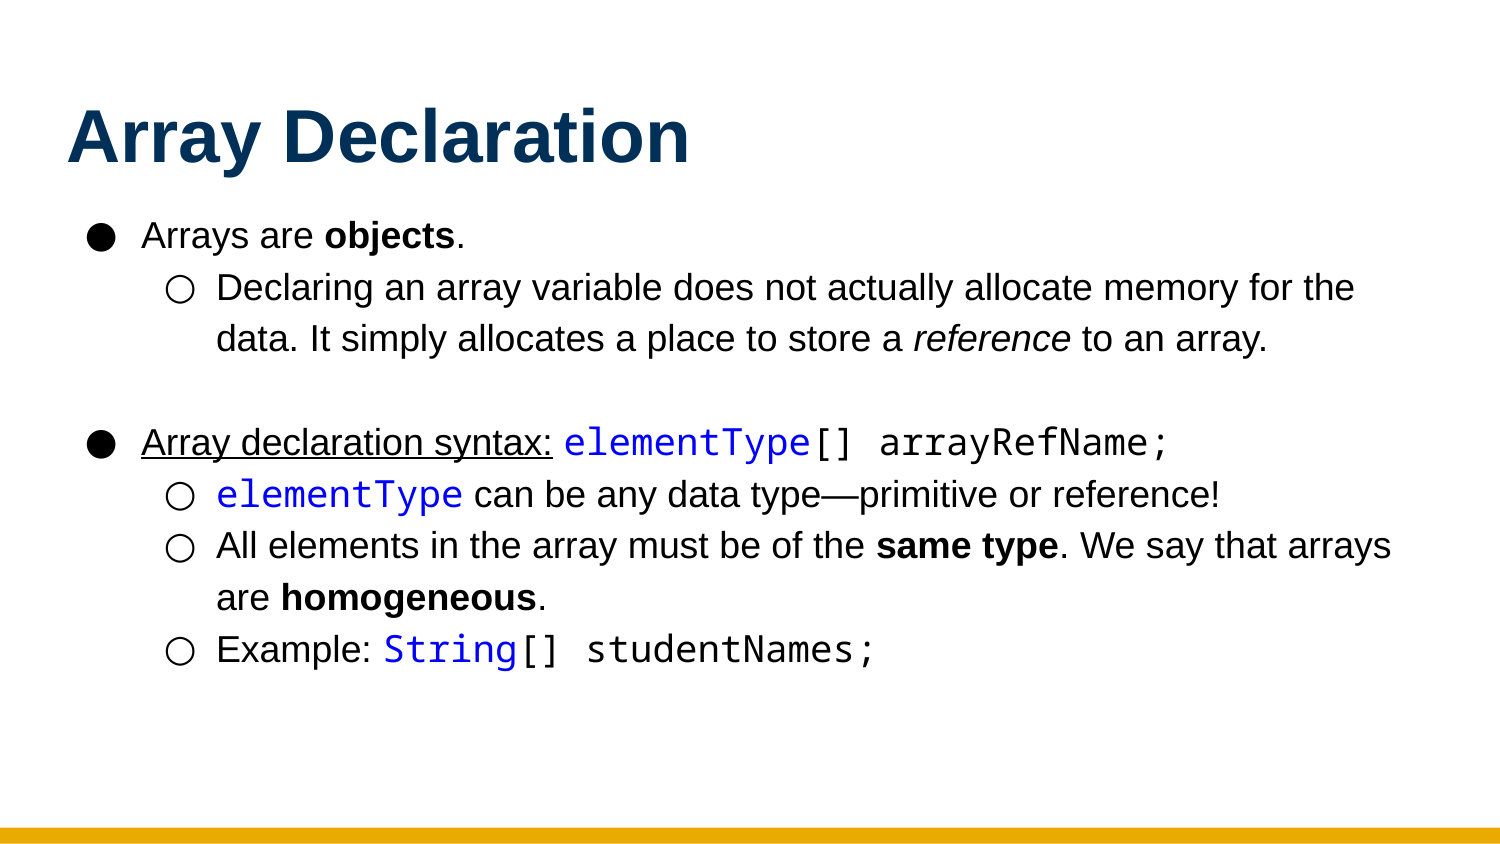

# Array Declaration
Arrays are objects.
Declaring an array variable does not actually allocate memory for the data. It simply allocates a place to store a reference to an array.
Array declaration syntax: elementType[] arrayRefName;
elementType can be any data type—primitive or reference!
All elements in the array must be of the same type. We say that arrays are homogeneous.
Example: String[] studentNames;